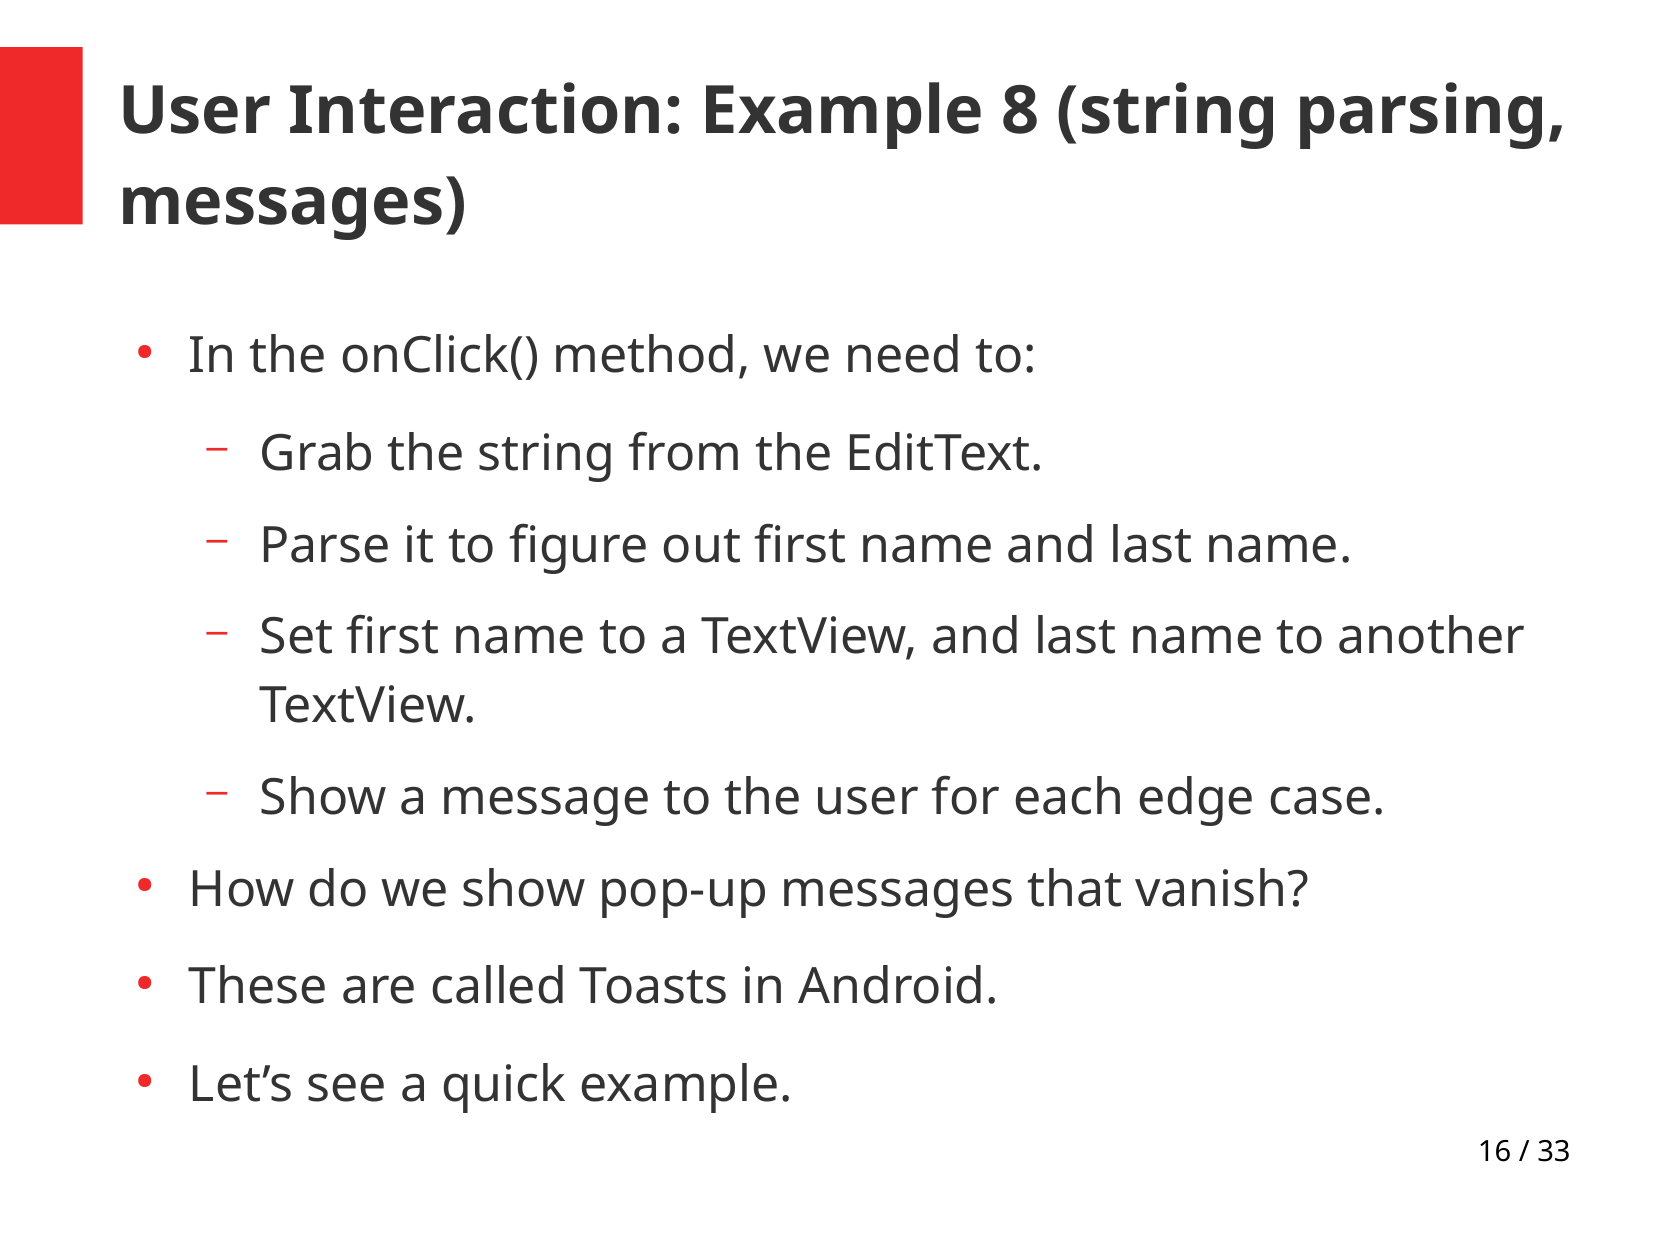

# User Interaction: Example 8 (string parsing, messages)
In the onClick() method, we need to:
Grab the string from the EditText.
Parse it to figure out first name and last name.
Set first name to a TextView, and last name to another TextView.
Show a message to the user for each edge case.
How do we show pop-up messages that vanish?
These are called Toasts in Android.
Let’s see a quick example.
16